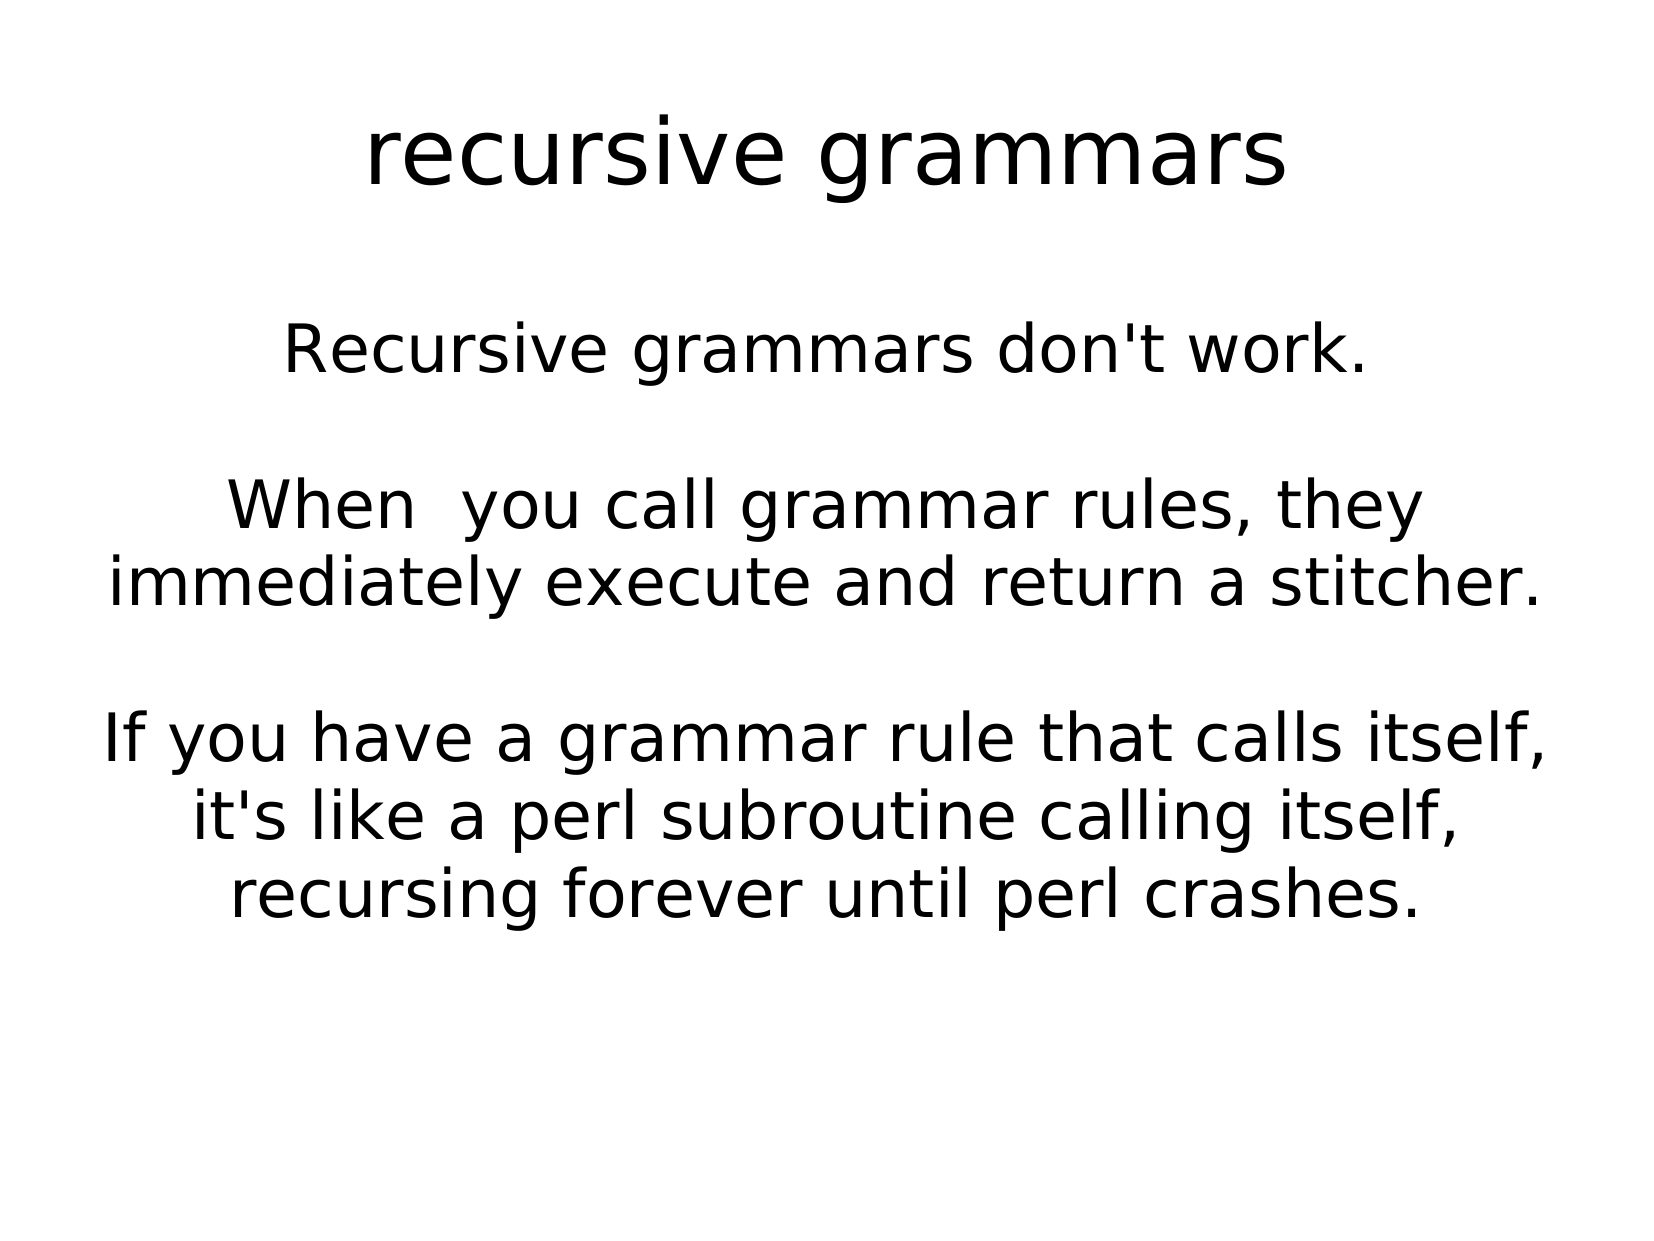

# recursive grammars
Recursive grammars don't work.
When you call grammar rules, they immediately execute and return a stitcher.
If you have a grammar rule that calls itself, it's like a perl subroutine calling itself, recursing forever until perl crashes.